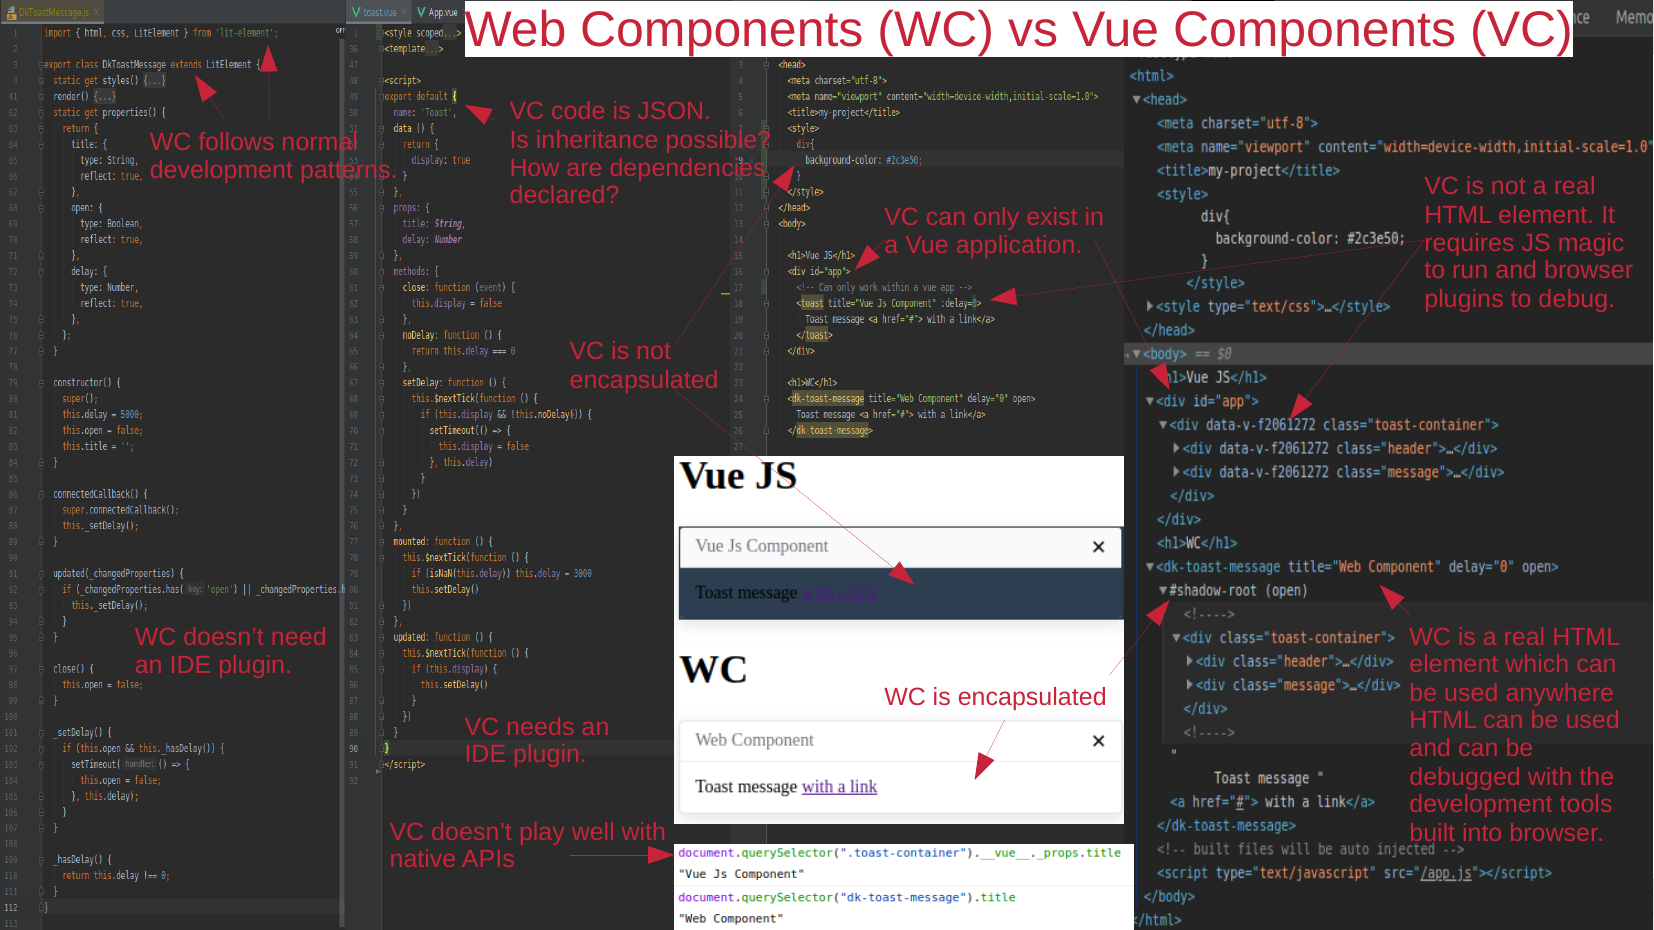

Web Components (WC) vs Vue Components (VC)
VC code is JSON.
Is inheritance possible?
How are dependencies declared?
WC follows normal development patterns.
VC is not a real HTML element. It requires JS magic to run and browser plugins to debug.
VC can only exist in a Vue application.
VC is not encapsulated.
WC is a real HTML element which can be used anywhere HTML can be used and can be debugged with the development tools built into browser.
WC doesn’t need an IDE plugin.
WC is encapsulated
VC needs an IDE plugin.
VC doesn’t play well with native APIs